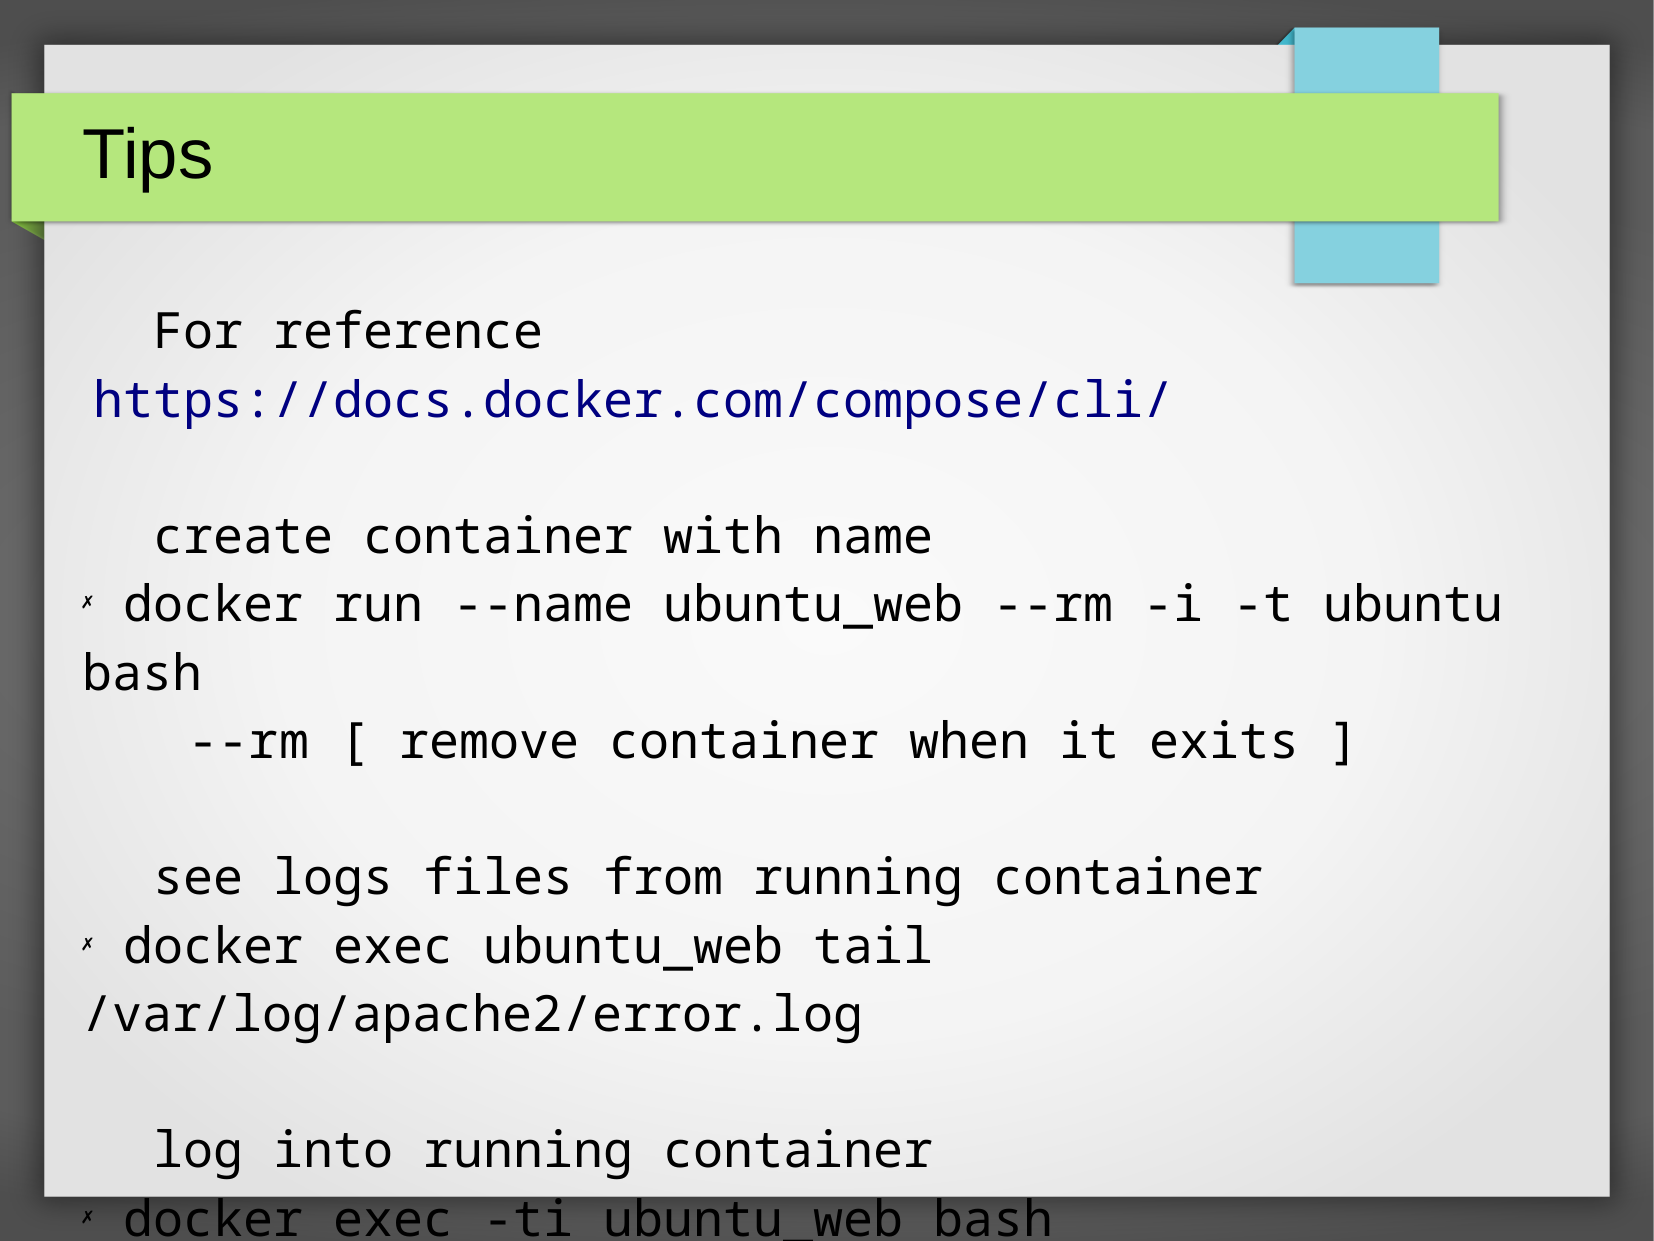

# Tips
For reference
https://docs.docker.com/compose/cli/
create container with name
 docker run --name ubuntu_web --rm -i -t ubuntu bash
--rm [ remove container when it exits ]
see logs files from running container
 docker exec ubuntu_web tail /var/log/apache2/error.log
log into running container
 docker exec -ti ubuntu_web bash
** you can use container names instead of ids